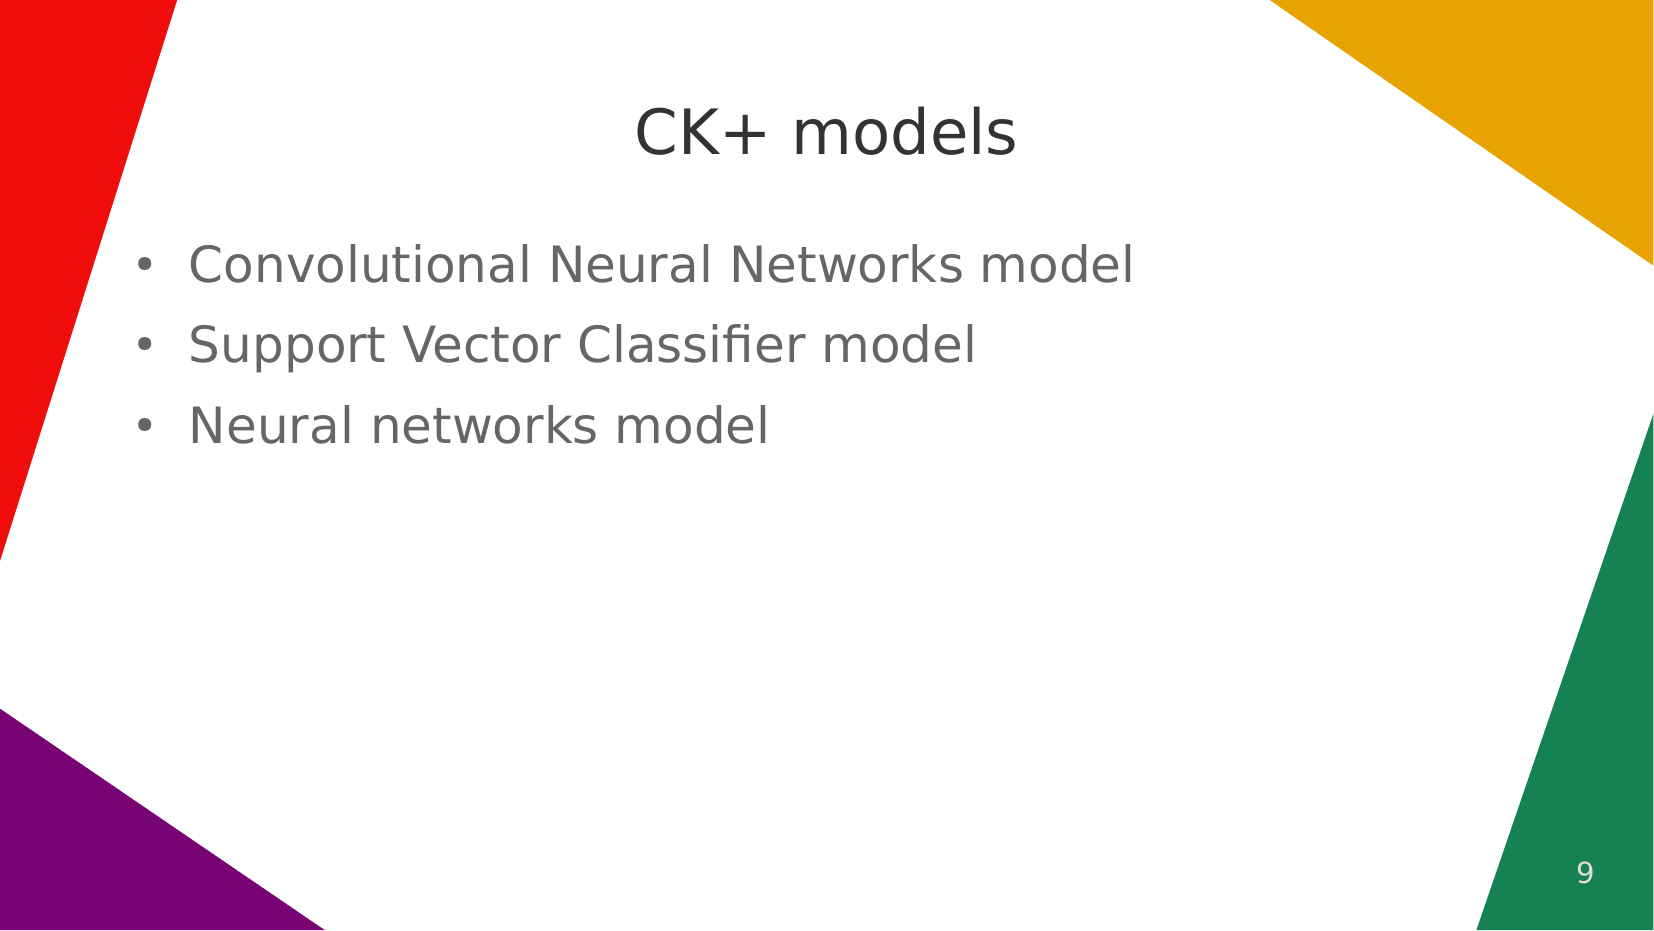

# CK+ models
Convolutional Neural Networks model
Support Vector Classifier model
Neural networks model
9